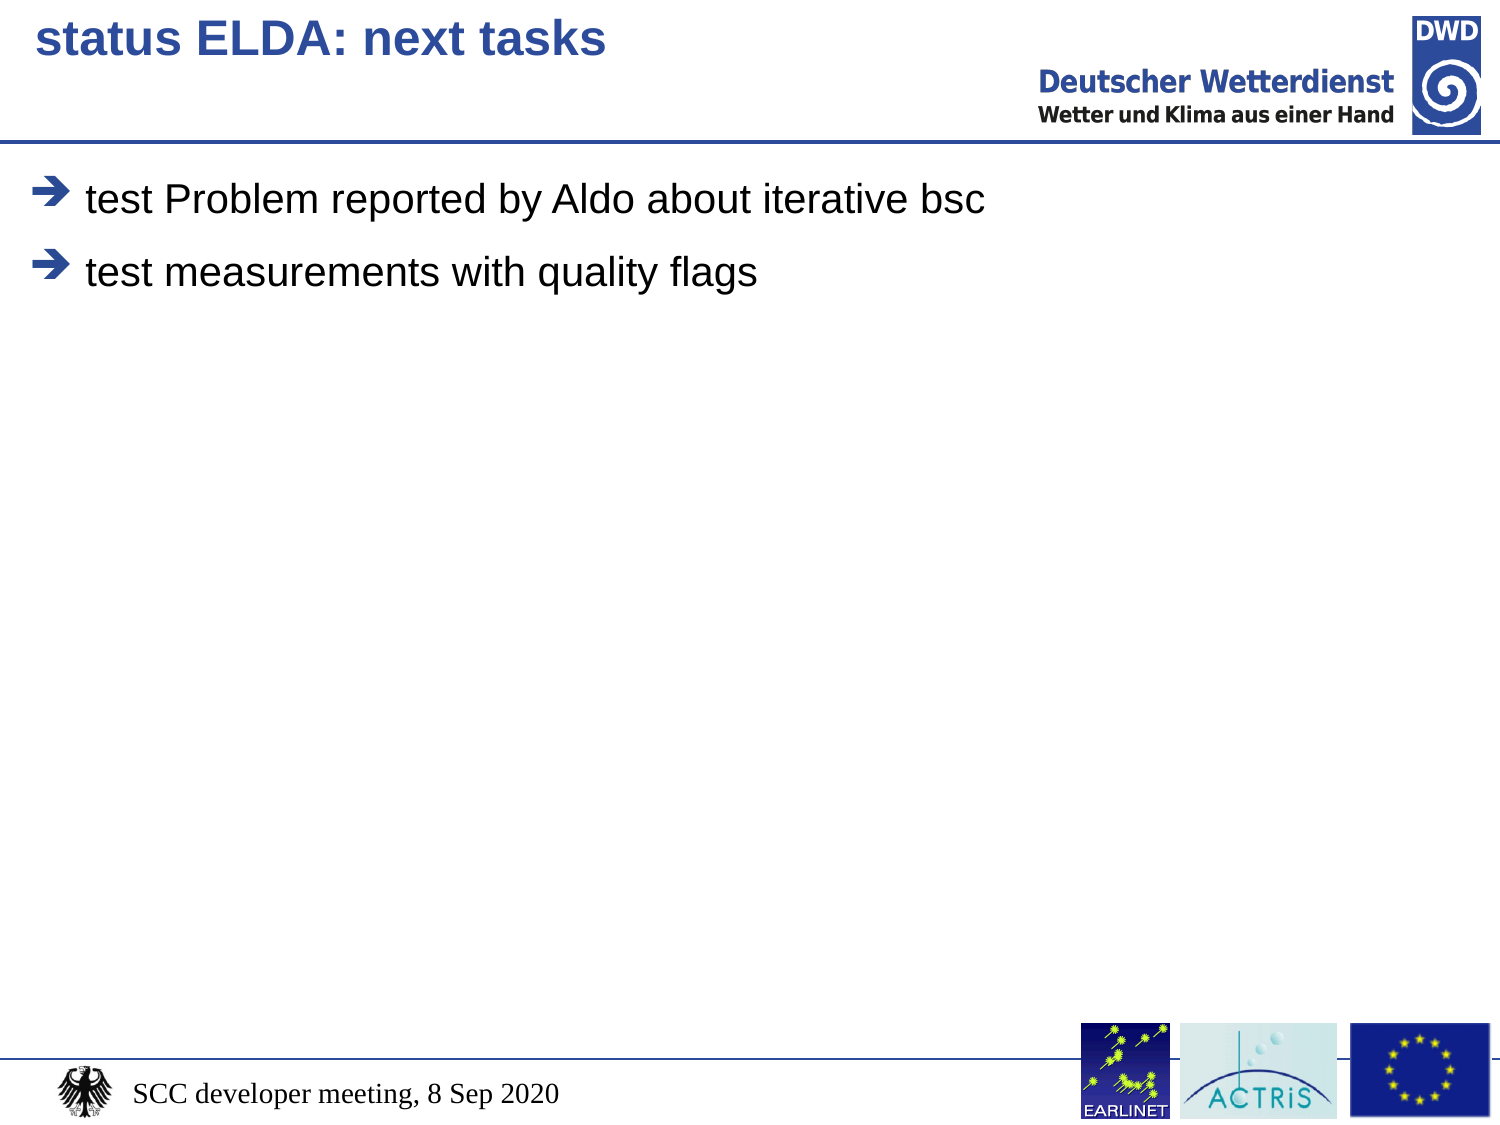

status ELDA: next tasks
test Problem reported by Aldo about iterative bsc
test measurements with quality flags